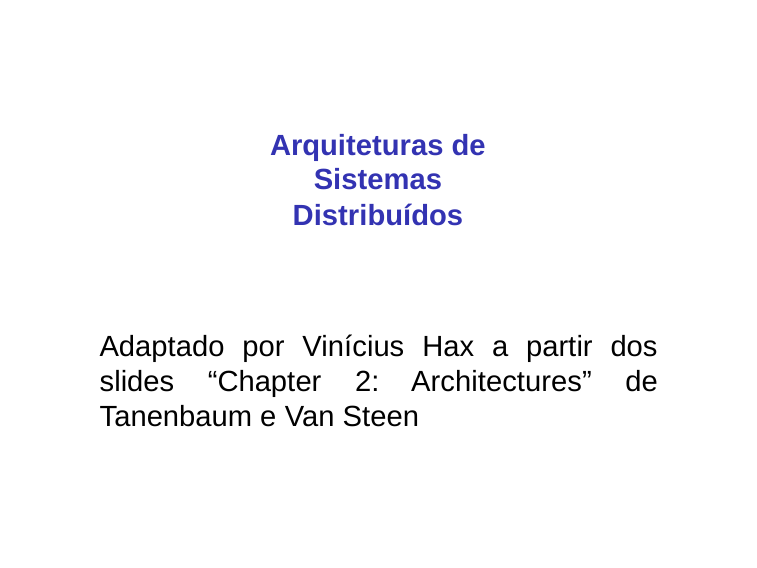

Arquiteturas de Sistemas Distribuídos
Adaptado por Vinícius Hax a partir dos slides “Chapter 2: Architectures” de Tanenbaum e Van Steen